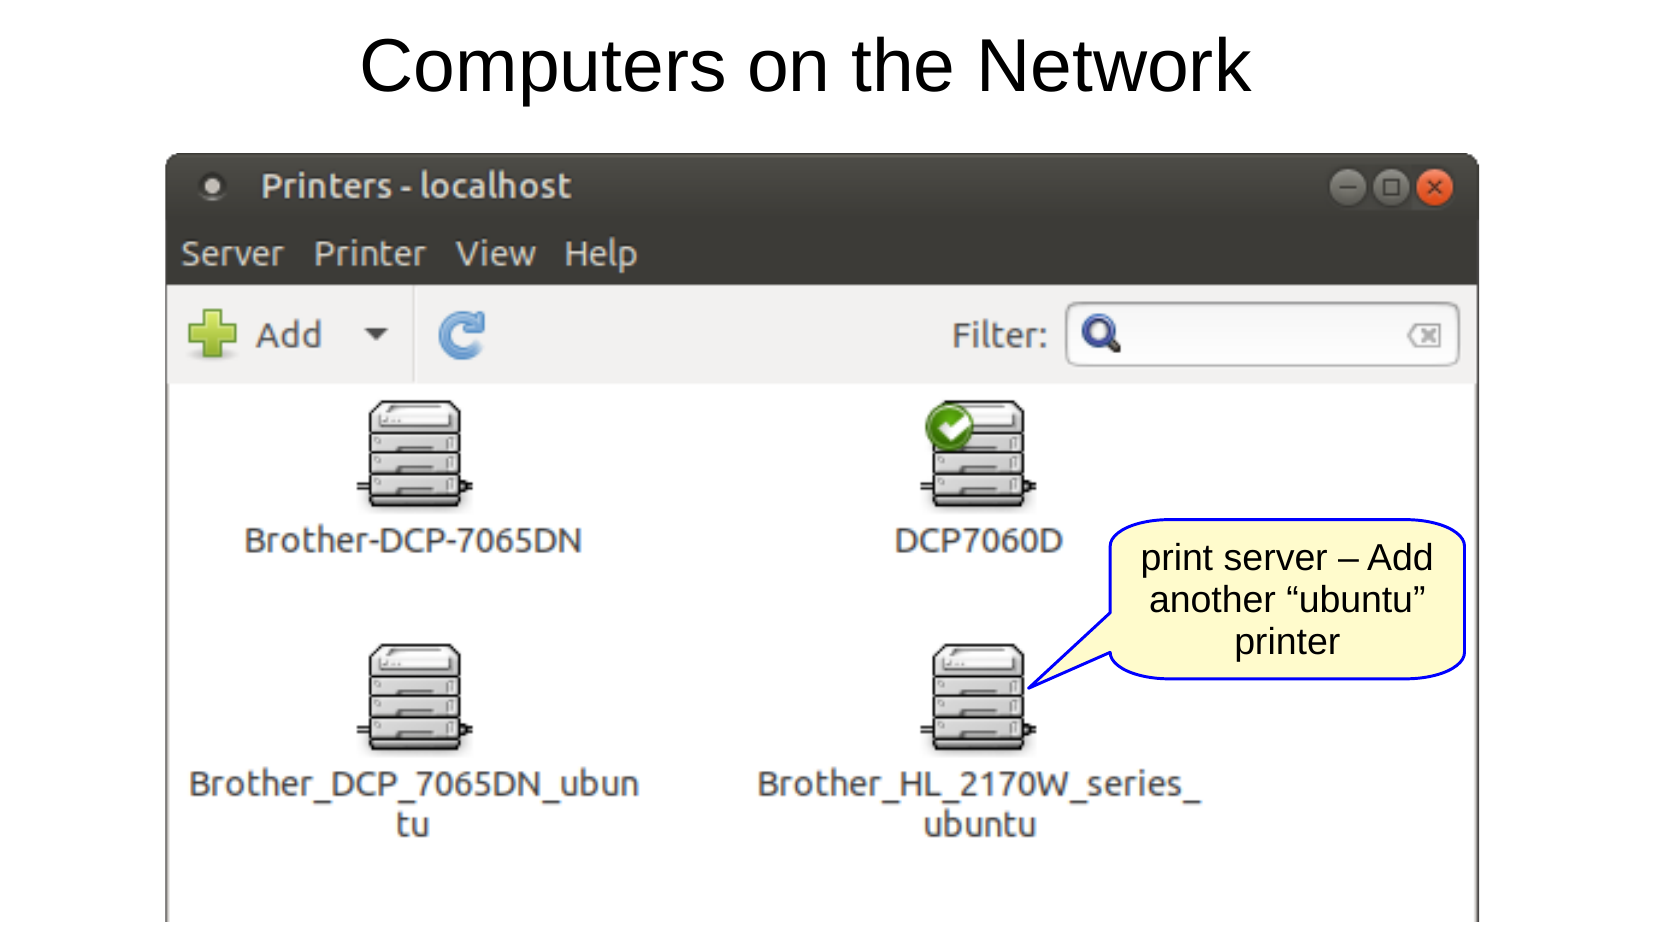

# Computers on the Network
print server – Add another “ubuntu” printer